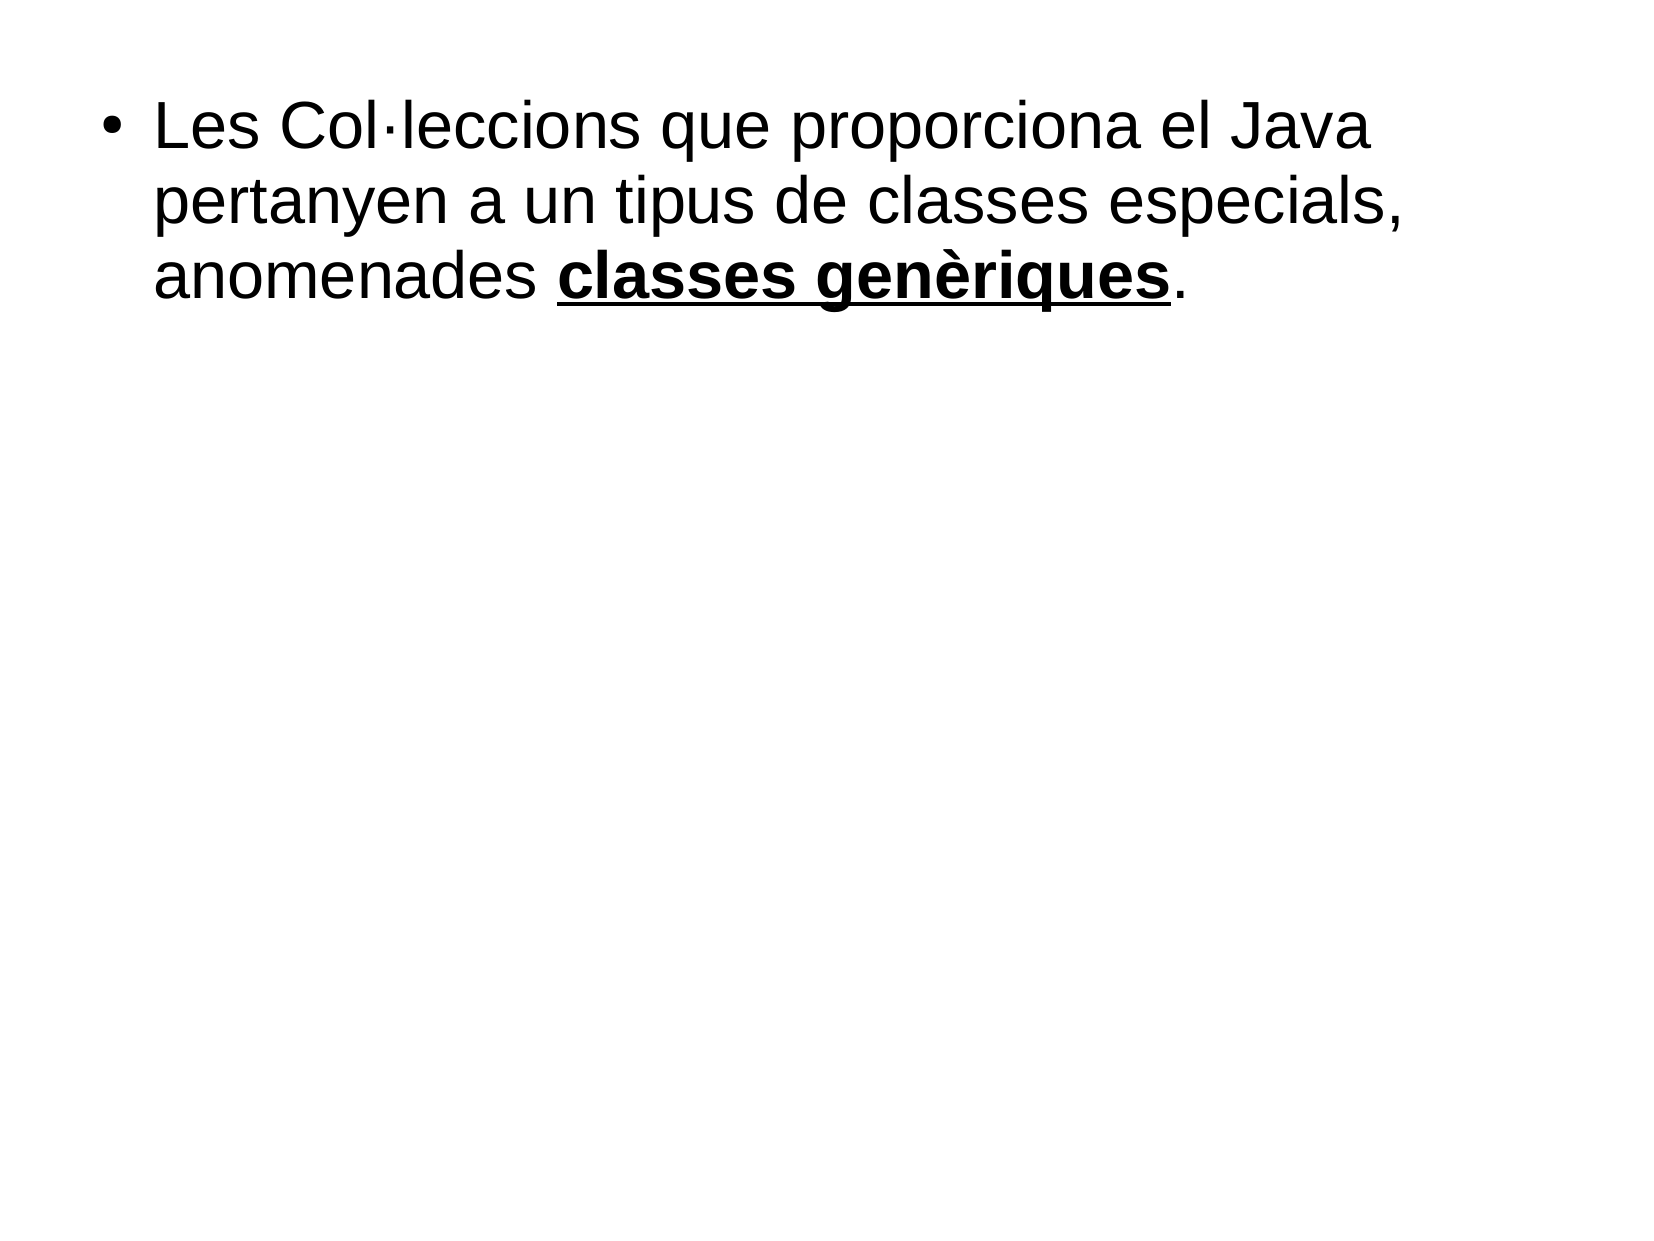

# Les Col·leccions que proporciona el Java pertanyen a un tipus de classes especials, anomenades classes genèriques.